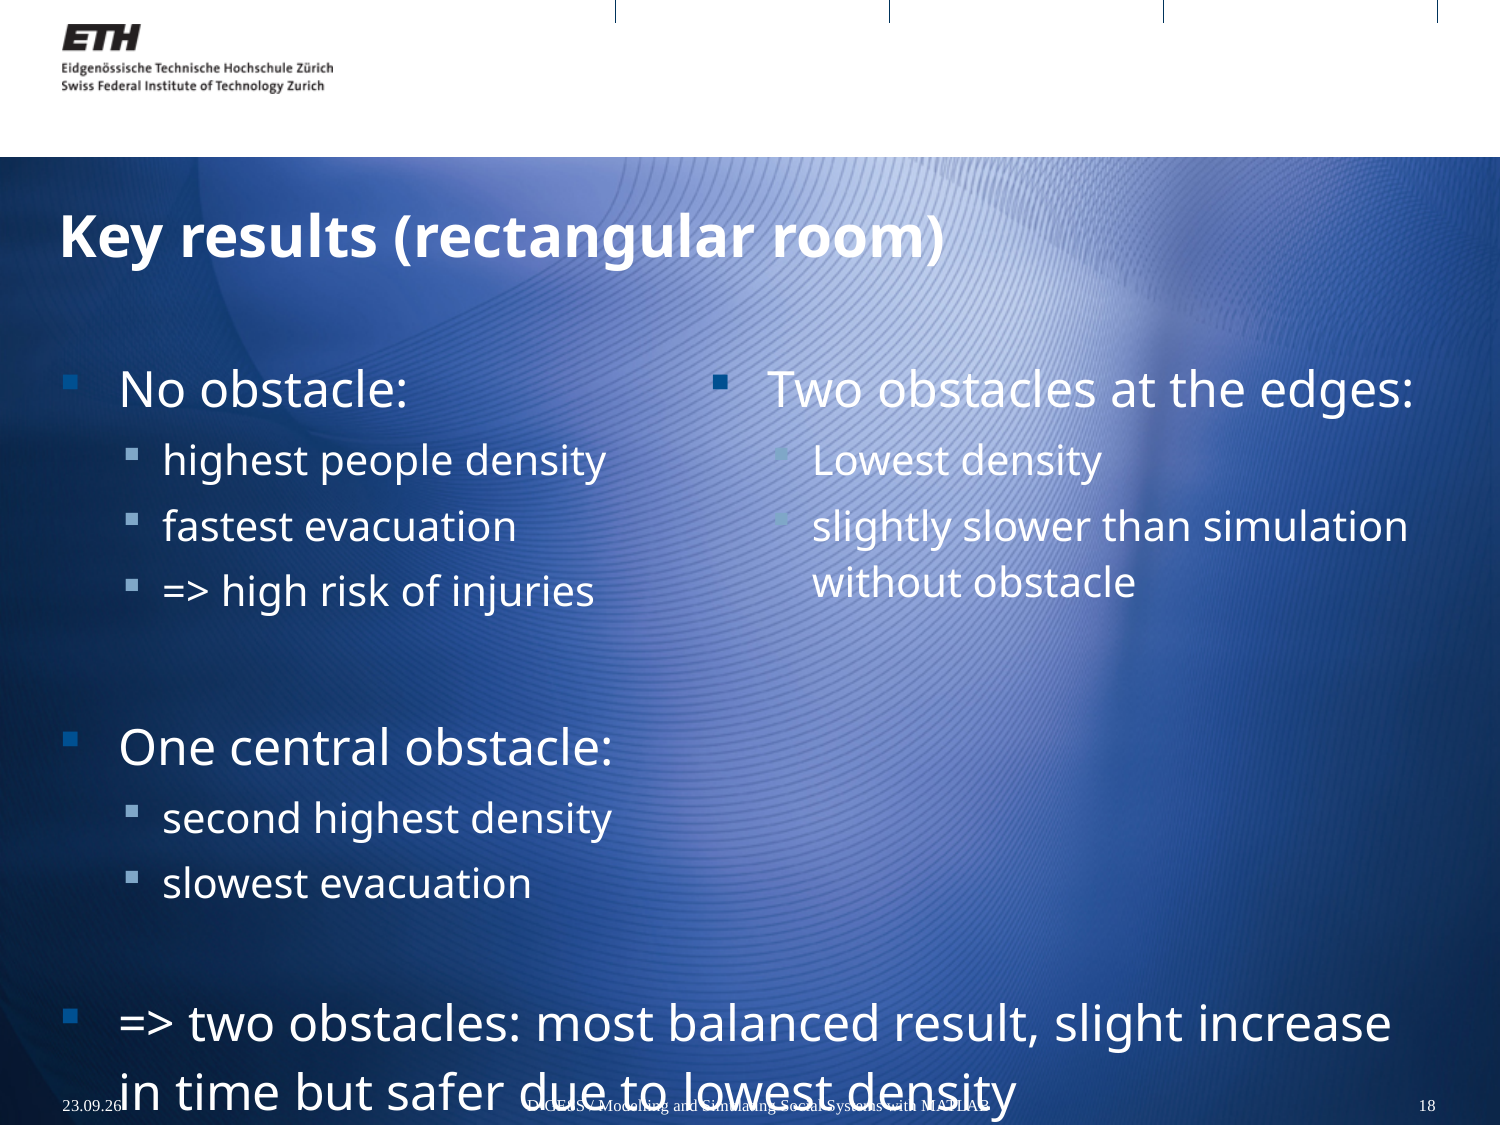

# Key results (rectangular room)
No obstacle:
highest people density
fastest evacuation
=> high risk of injuries
One central obstacle:
second highest density
slowest evacuation
=> two obstacles: most balanced result, slight increase in time but safer due to lowest density
Two obstacles at the edges:
Lowest density
slightly slower than simulation without obstacle
18